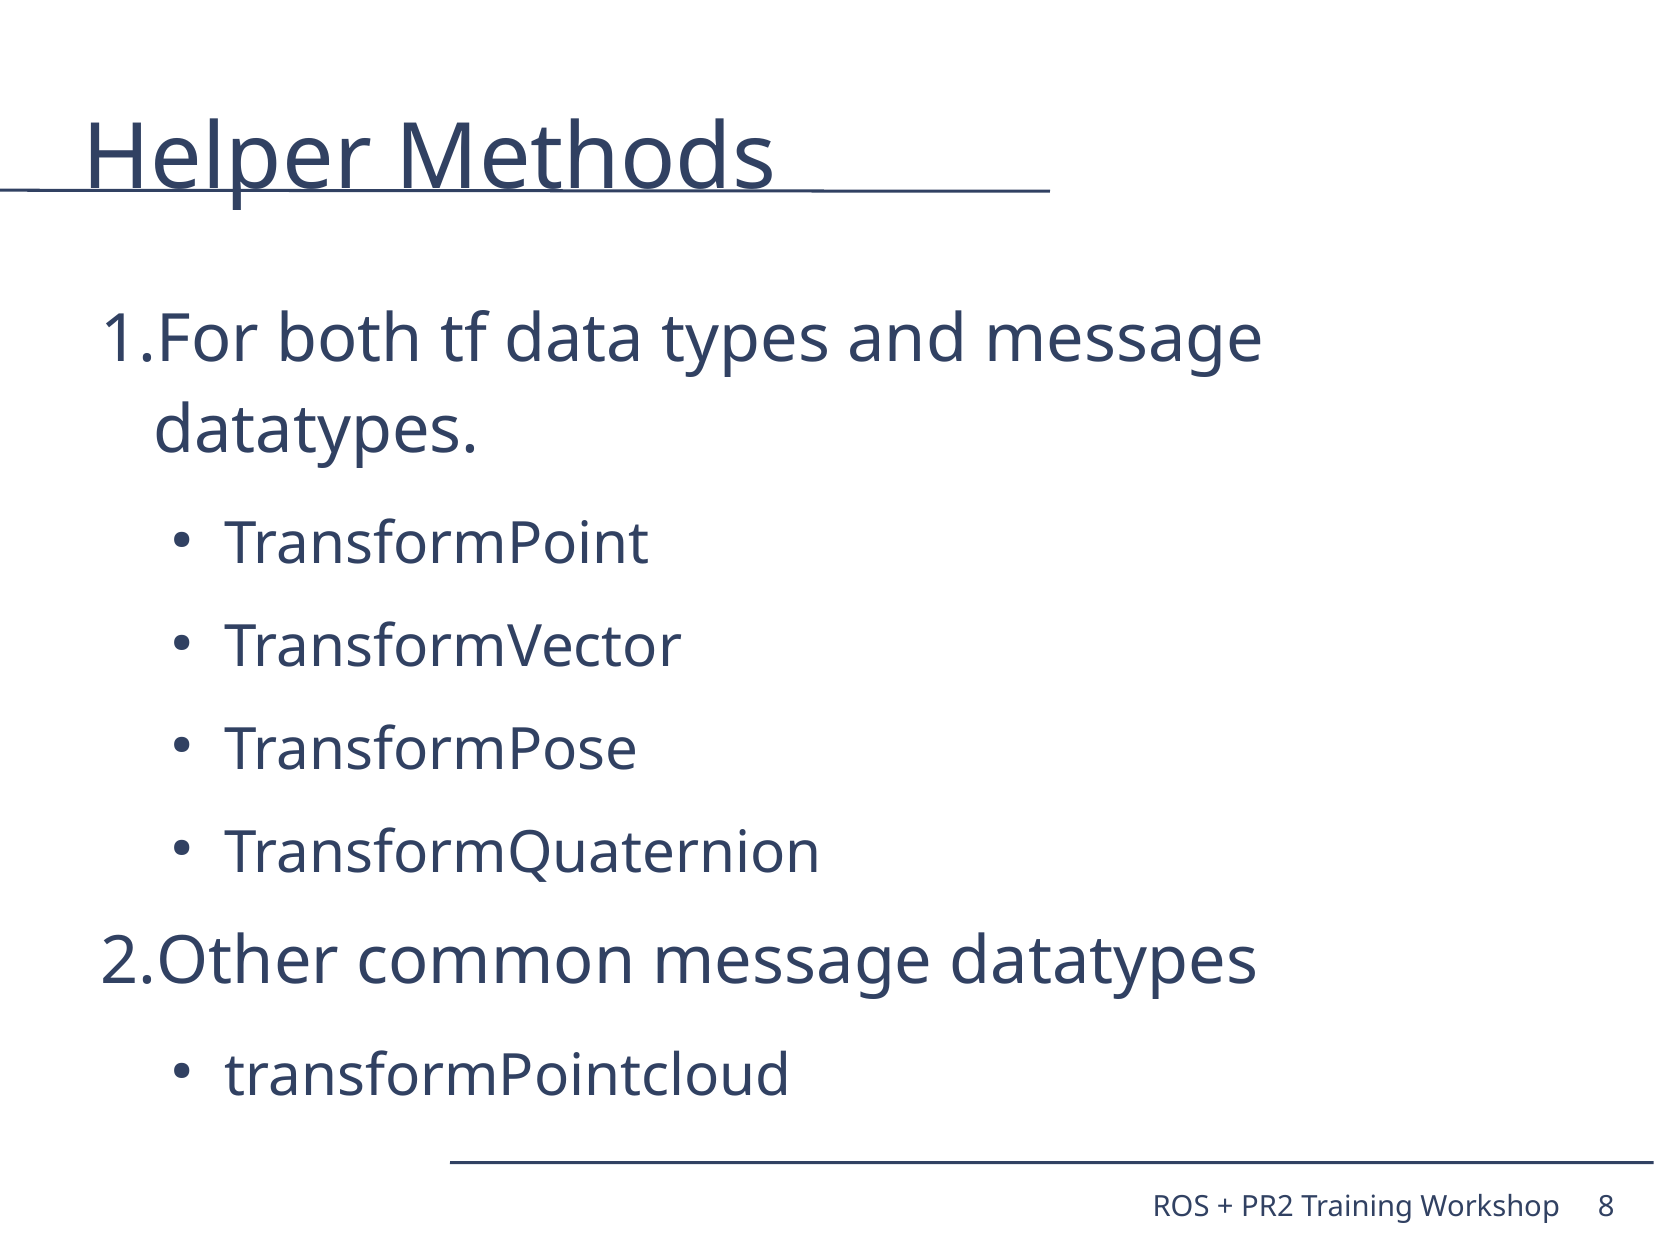

# Helper Methods
For both tf data types and message datatypes.
TransformPoint
TransformVector
TransformPose
TransformQuaternion
Other common message datatypes
transformPointcloud